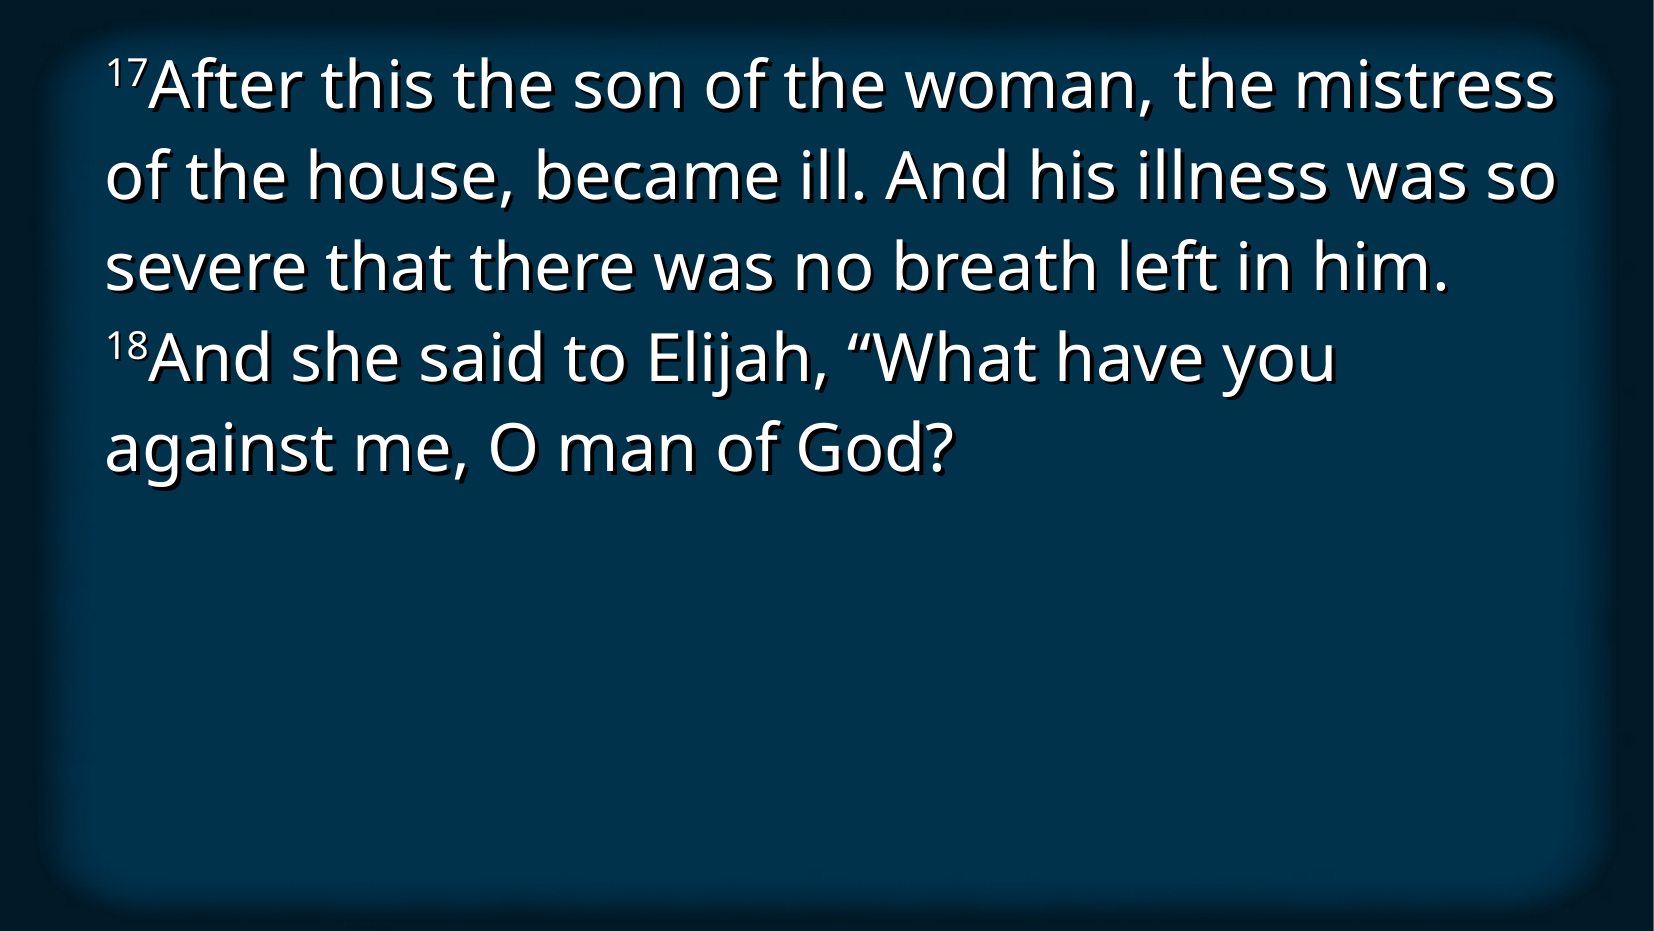

17After this the son of the woman, the mistress of the house, became ill. And his illness was so severe that there was no breath left in him. 18And she said to Elijah, “What have you against me, O man of God?